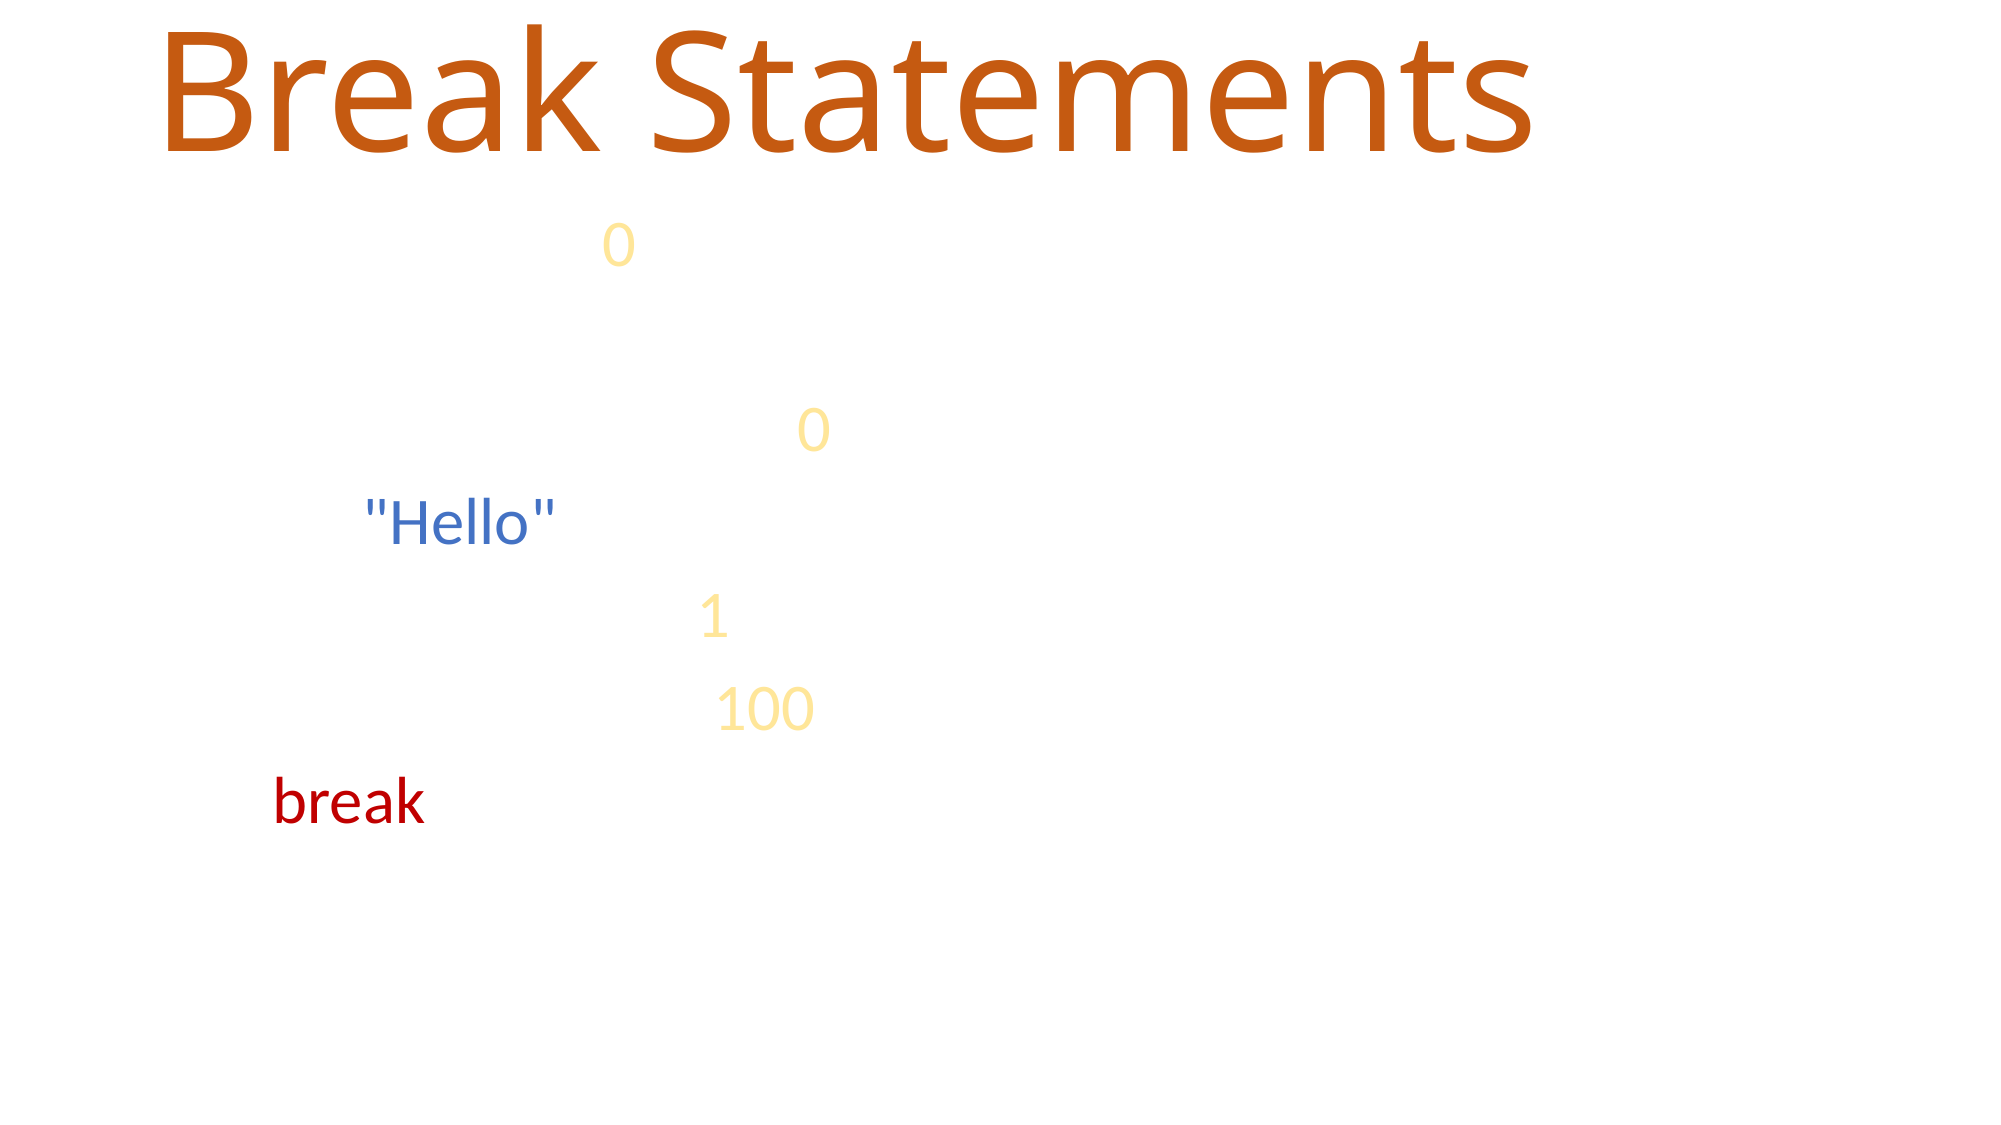

# Break Statements
times_in_loop = 0
while times_in_loop >= 0:
 print("Hello")
 times_in_loop += 1
 if times_in_loop > 100:
 break